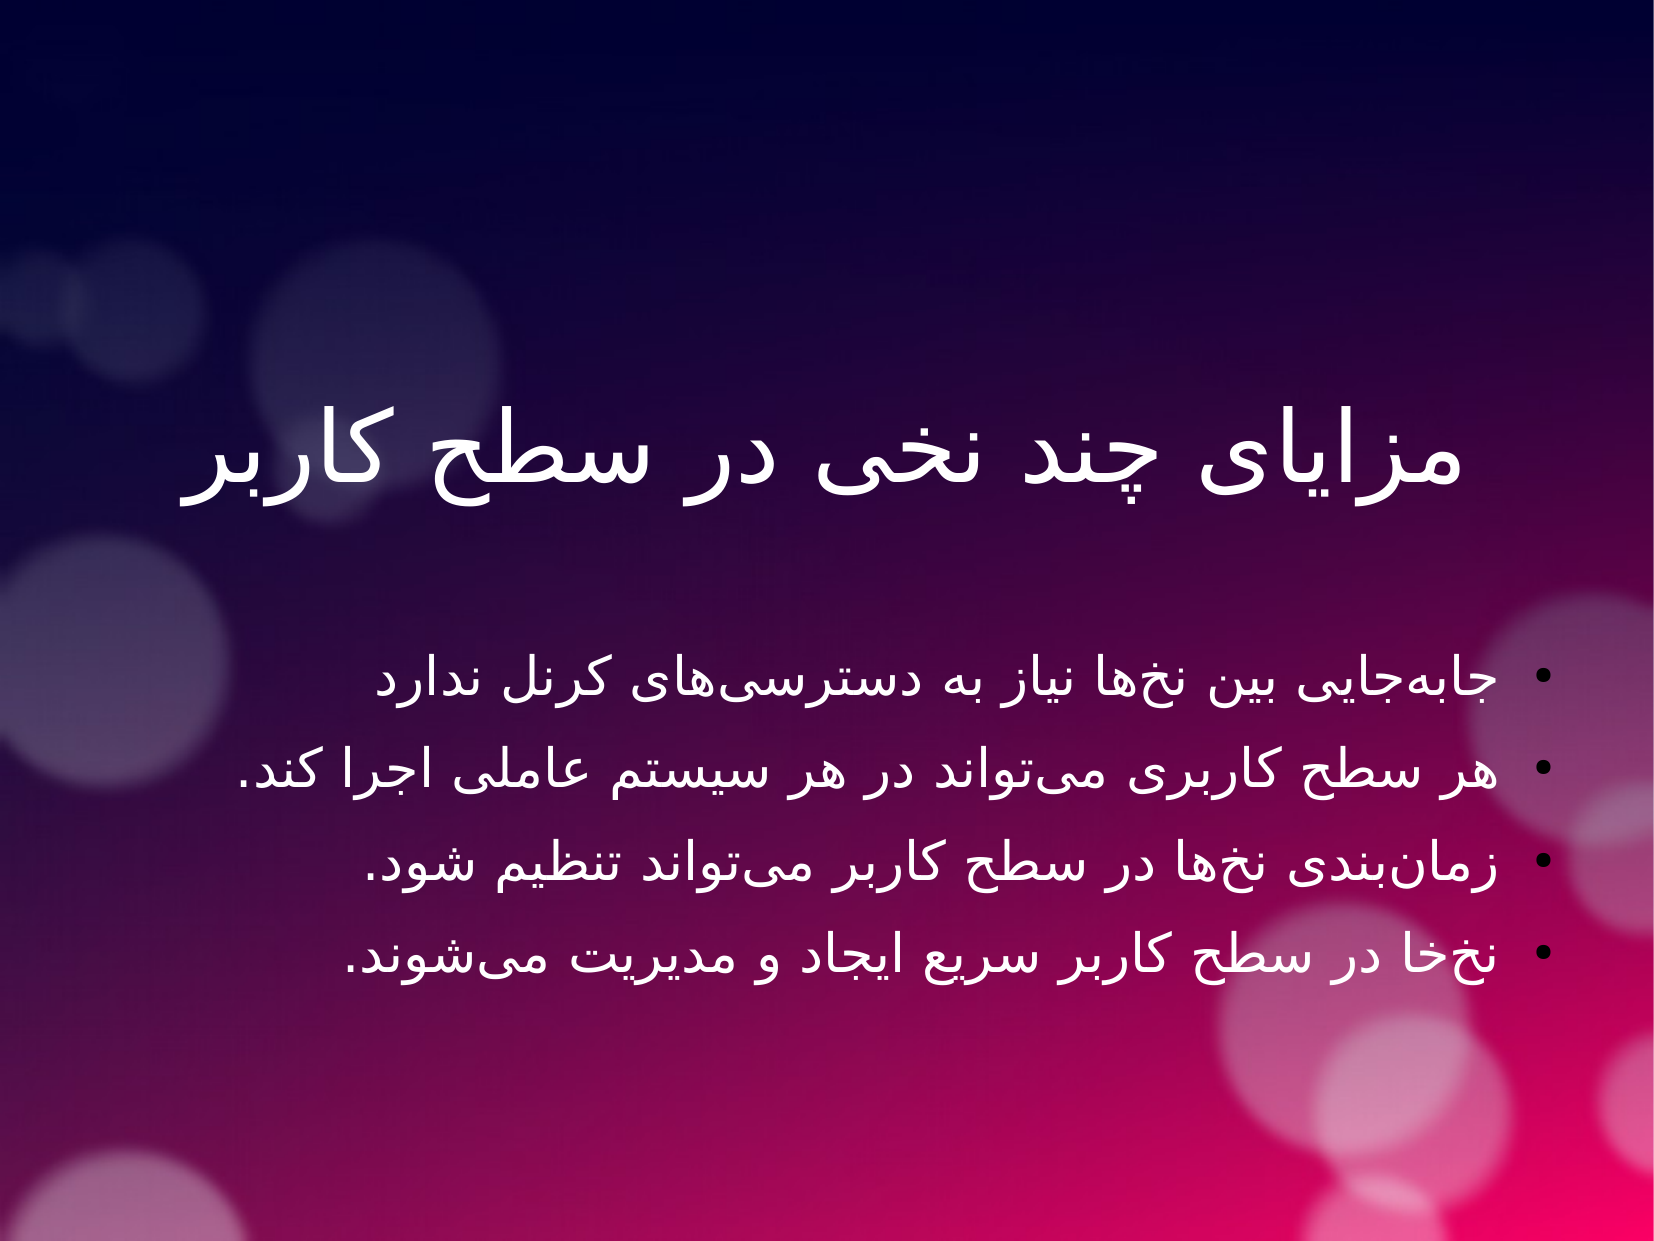

# مزایای چند نخی در سطح کاربر
جابه‌جایی بین نخ‌ها نیاز به دسترسی‌های کرنل ندارد
هر سطح کاربری می‌تواند در هر سیستم عاملی اجرا کند.
زمان‌بندی نخ‌ها در سطح کاربر می‌تواند تنظیم شود.
نخ‌خا در سطح کاربر سریع ایجاد و مدیریت می‌شوند.